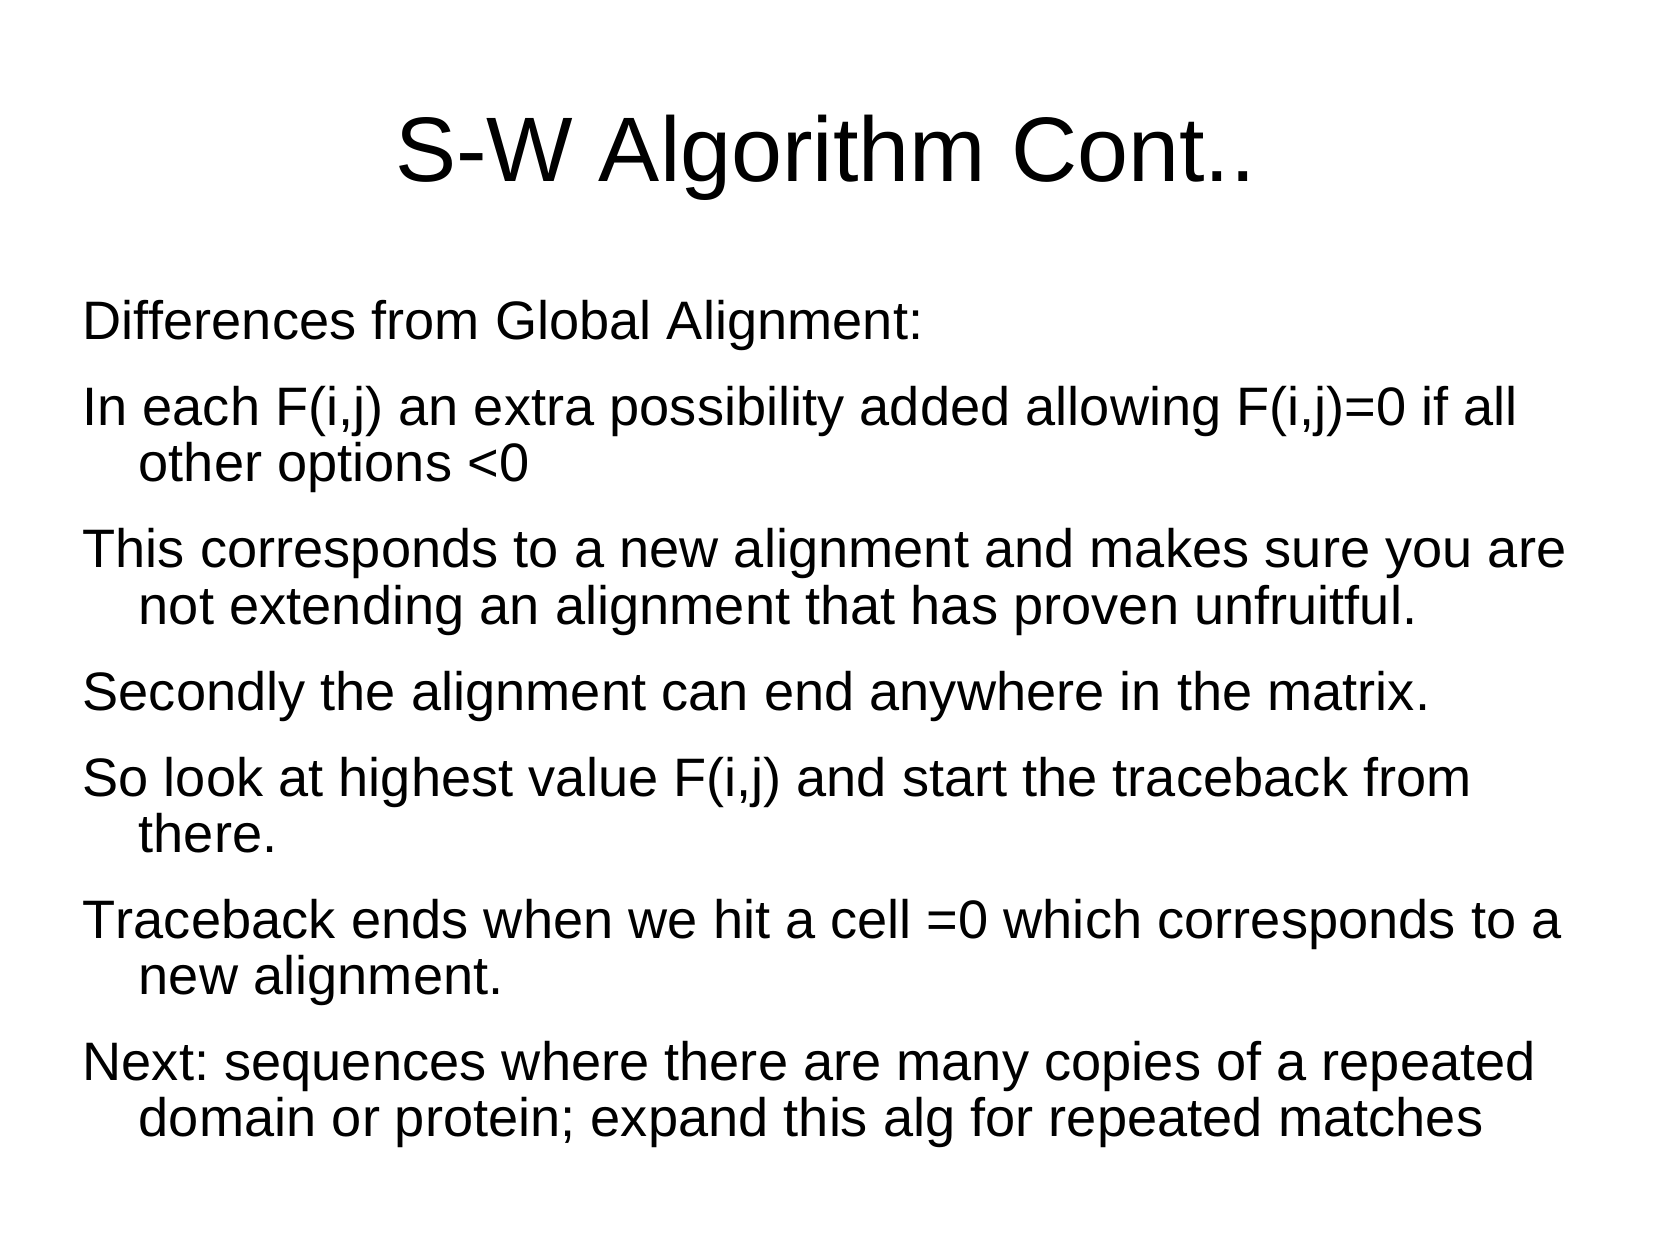

# S-W Algorithm Cont..
Differences from Global Alignment:
In each F(i,j) an extra possibility added allowing F(i,j)=0 if all other options <0
This corresponds to a new alignment and makes sure you are not extending an alignment that has proven unfruitful.
Secondly the alignment can end anywhere in the matrix.
So look at highest value F(i,j) and start the traceback from there.
Traceback ends when we hit a cell =0 which corresponds to a new alignment.
Next: sequences where there are many copies of a repeated domain or protein; expand this alg for repeated matches